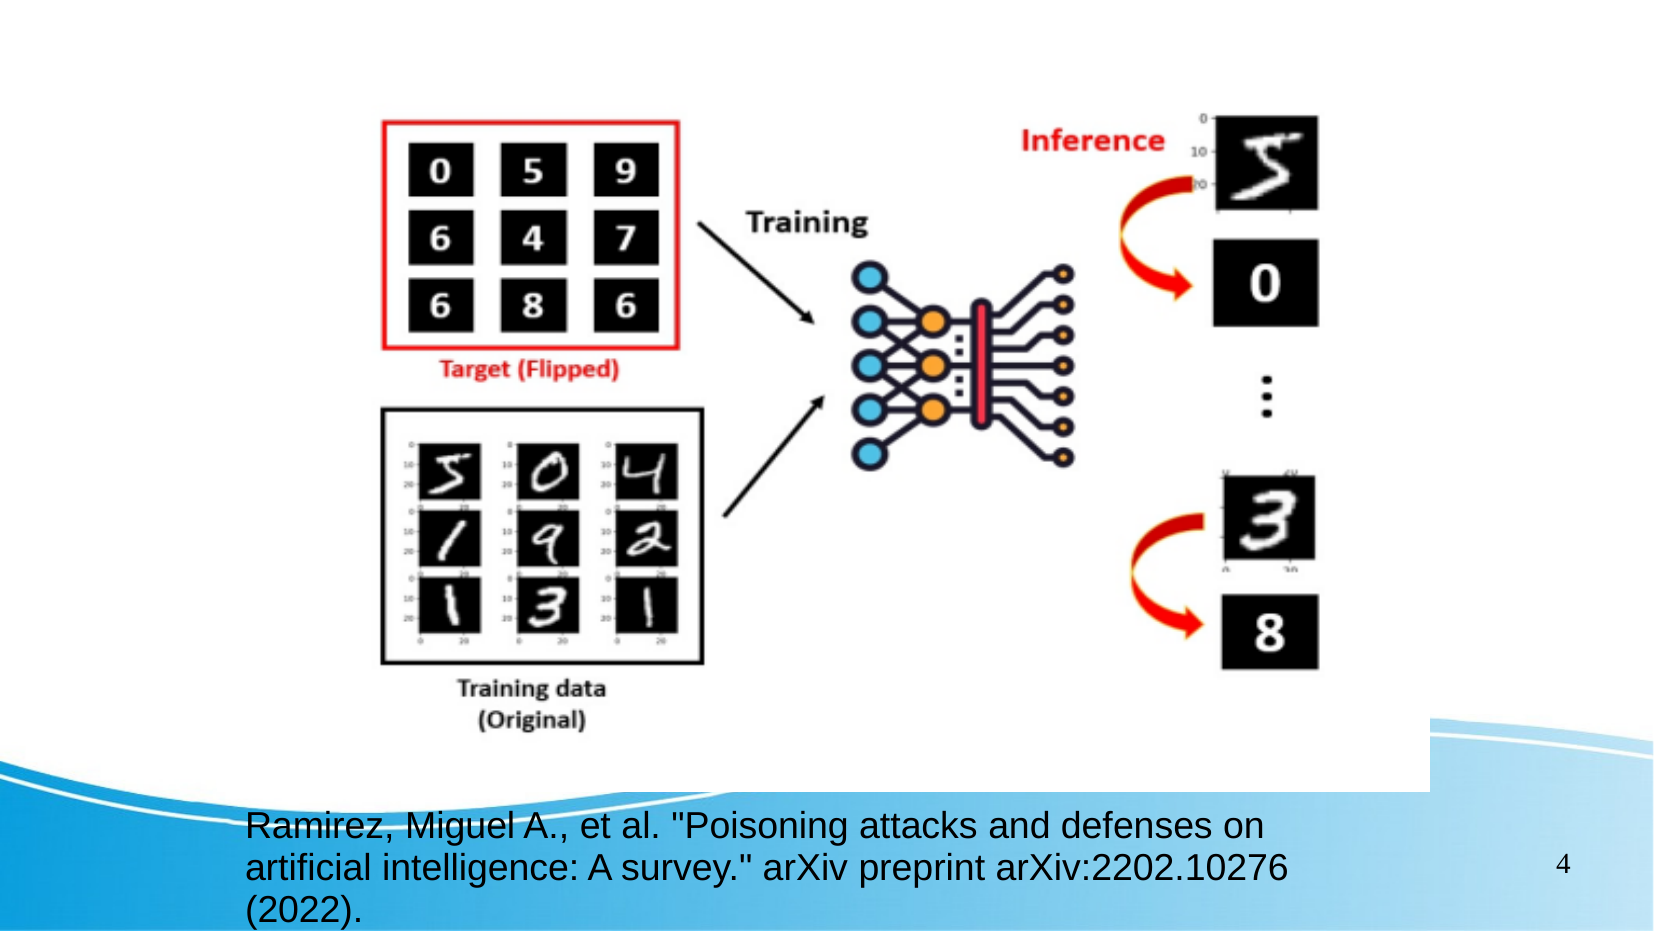

Ramirez, Miguel A., et al. "Poisoning attacks and defenses on artificial intelligence: A survey." arXiv preprint arXiv:2202.10276 (2022).
4